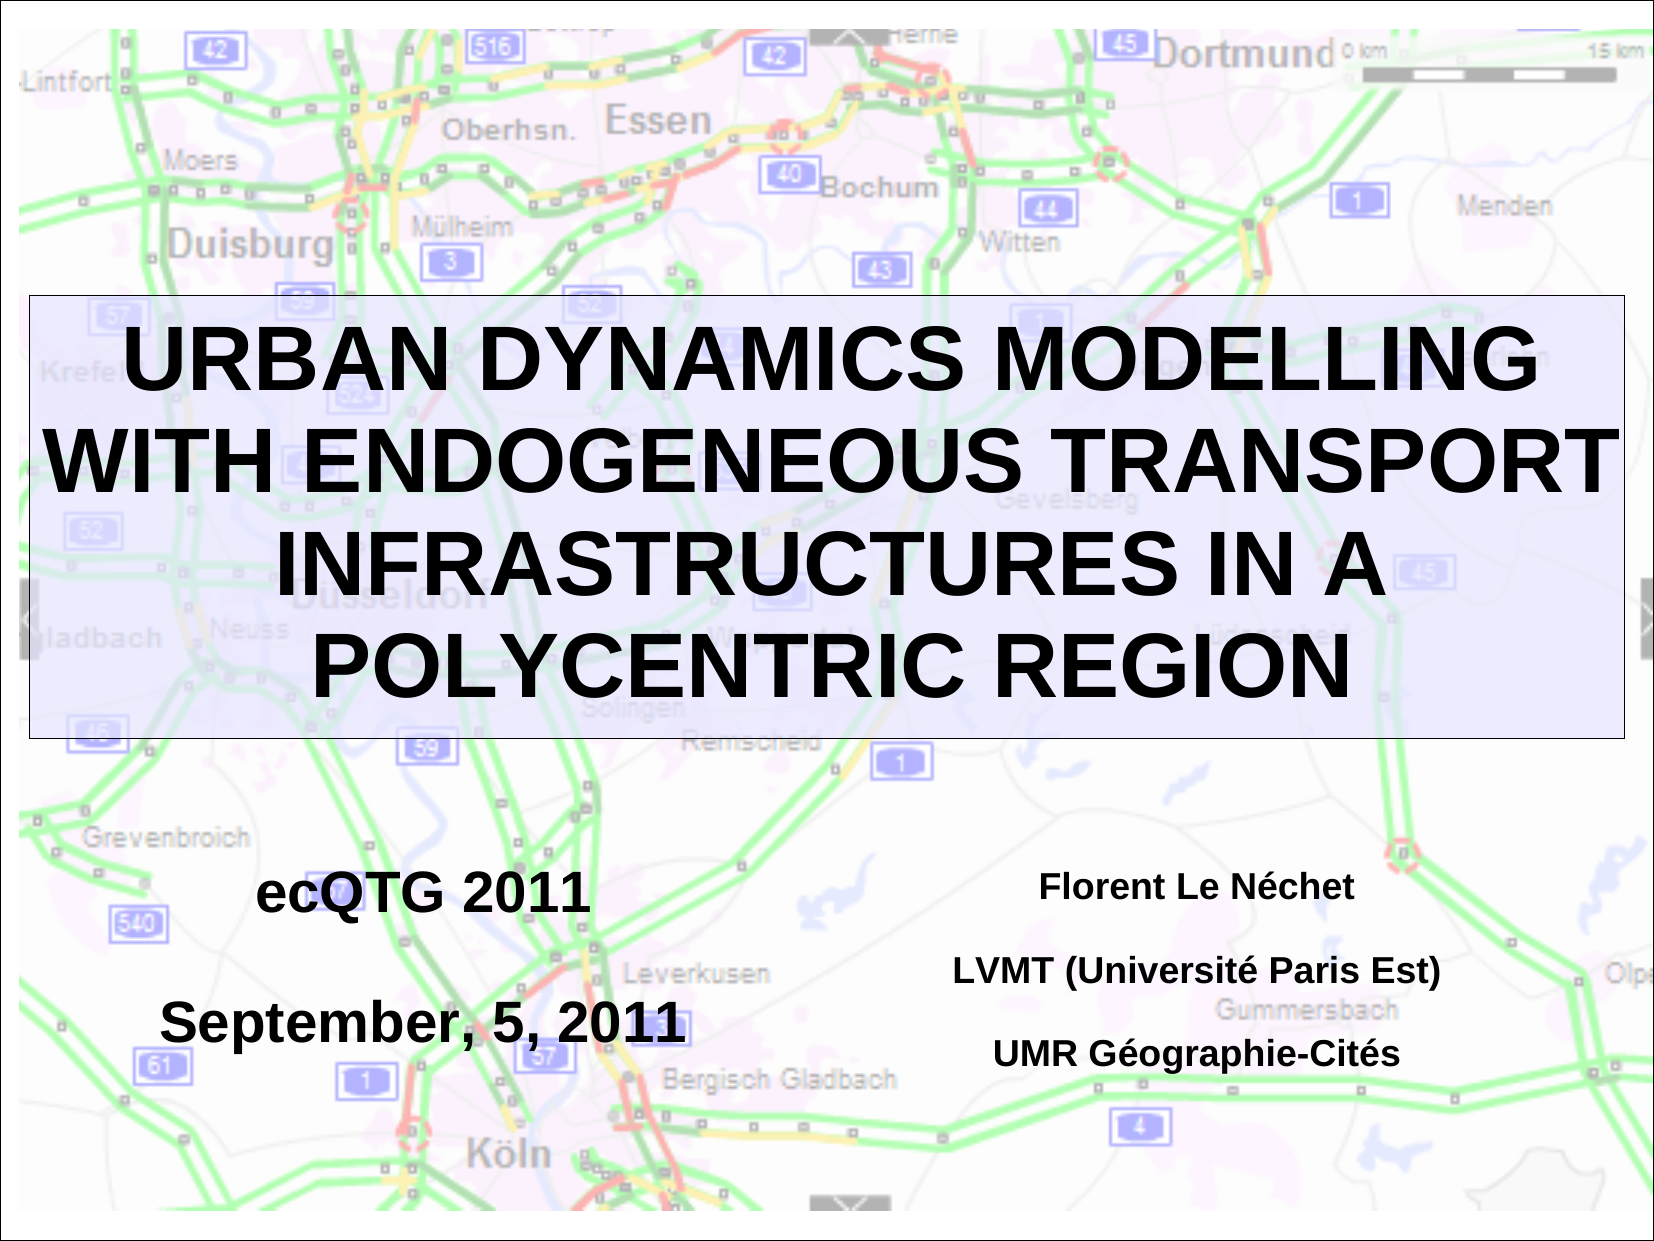

URBAN DYNAMICS MODELLING WITH ENDOGENEOUS TRANSPORT INFRASTRUCTURES IN A POLYCENTRIC REGION
ecQTG 2011
September, 5, 2011
Florent Le Néchet
LVMT (Université Paris Est)
UMR Géographie-Cités
1